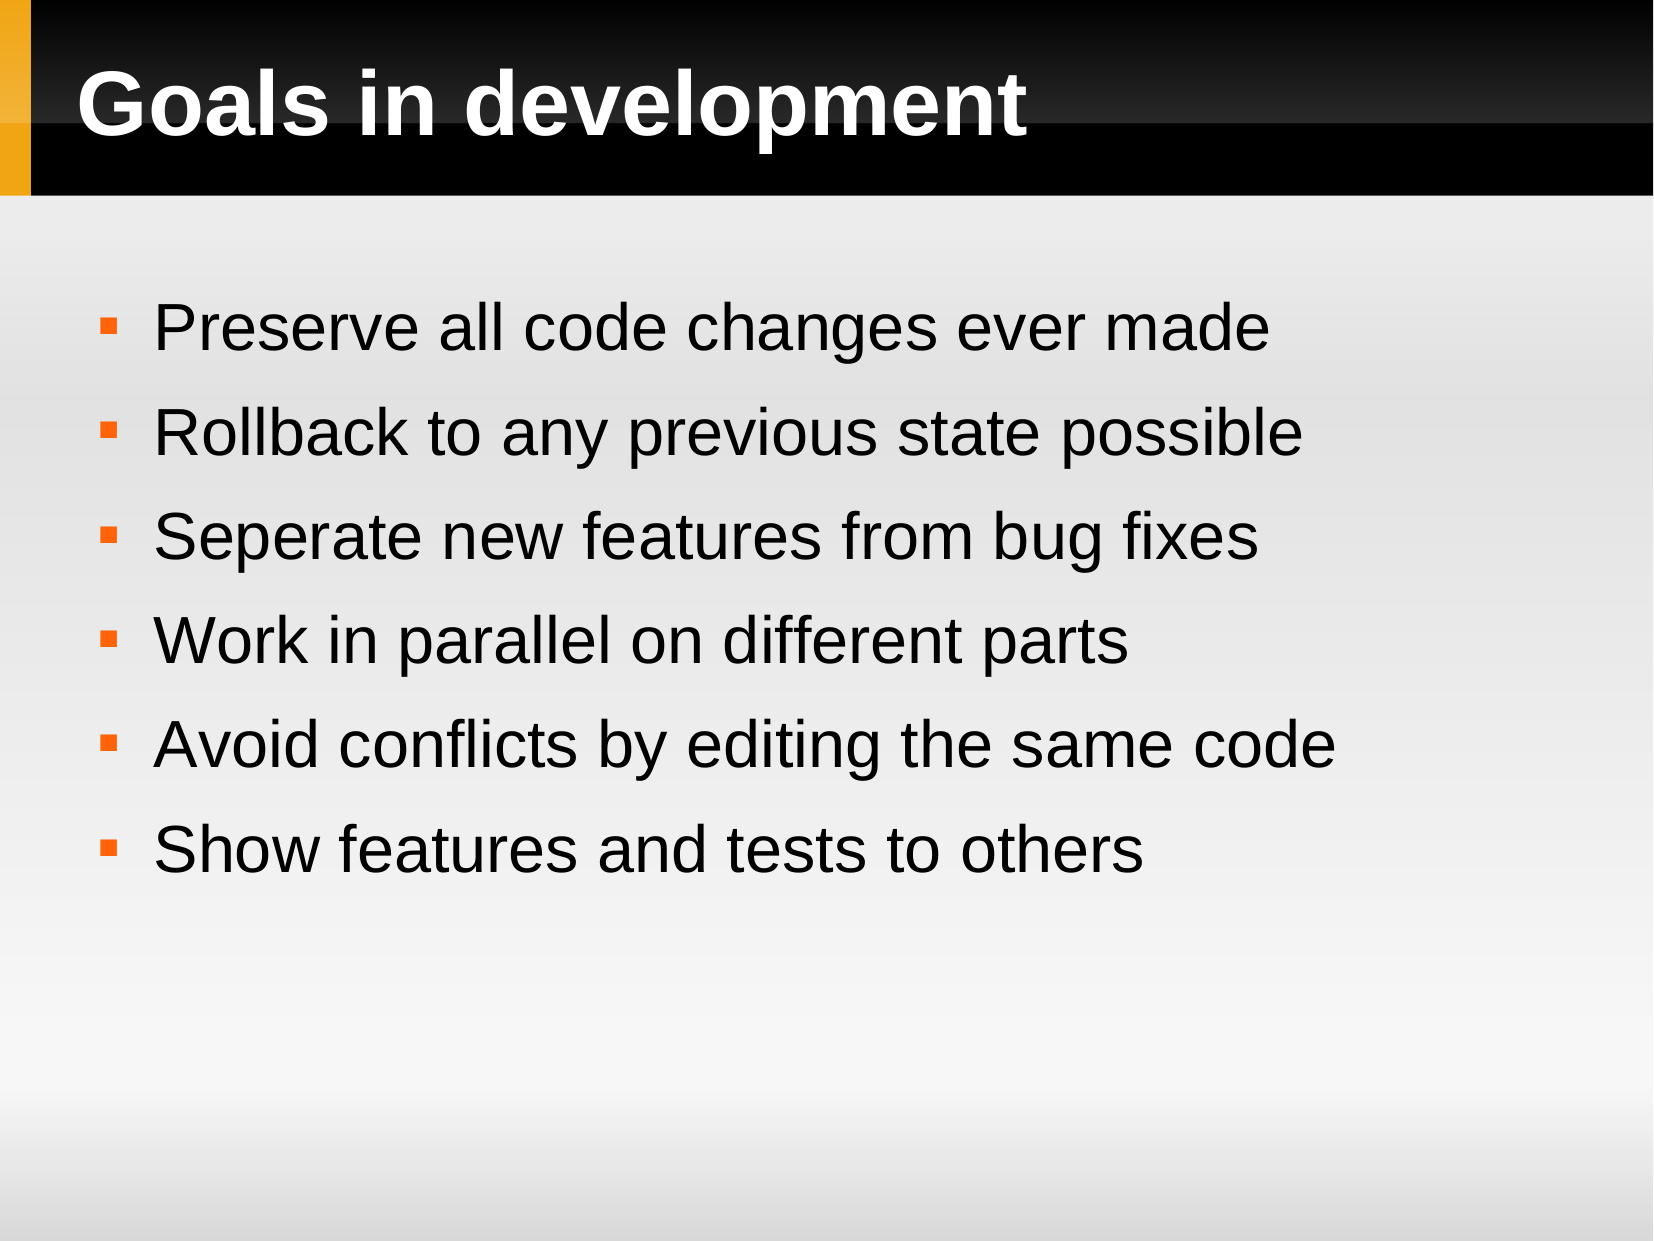

# Goals in development
Preserve all code changes ever made
Rollback to any previous state possible
Seperate new features from bug fixes
Work in parallel on different parts
Avoid conflicts by editing the same code
Show features and tests to others